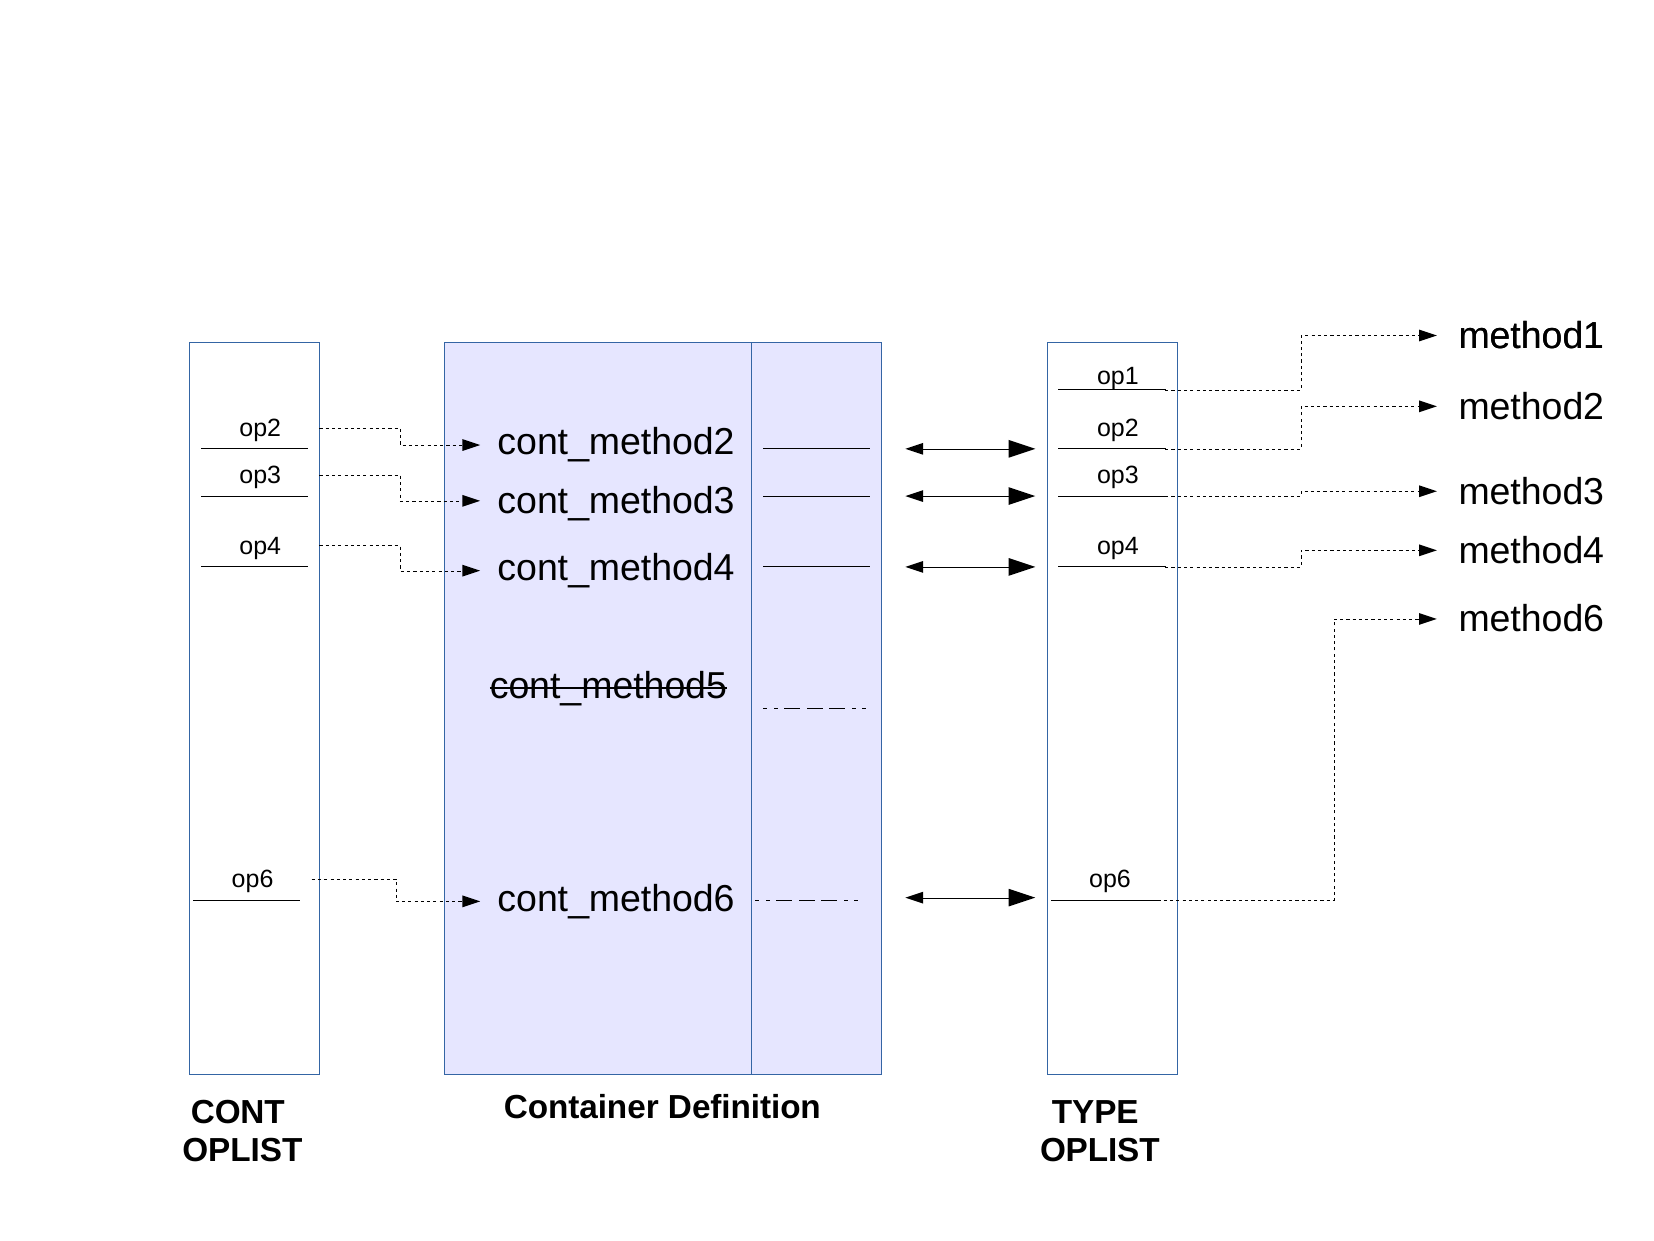

method1
method1
op1
method2
op2
op2
cont_method2
op3
op3
method3
cont_method3
method4
op4
op4
cont_method4
method6
cont_method5
op6
op6
cont_method6
Container Definition
CONT
OPLIST
TYPE
OPLIST